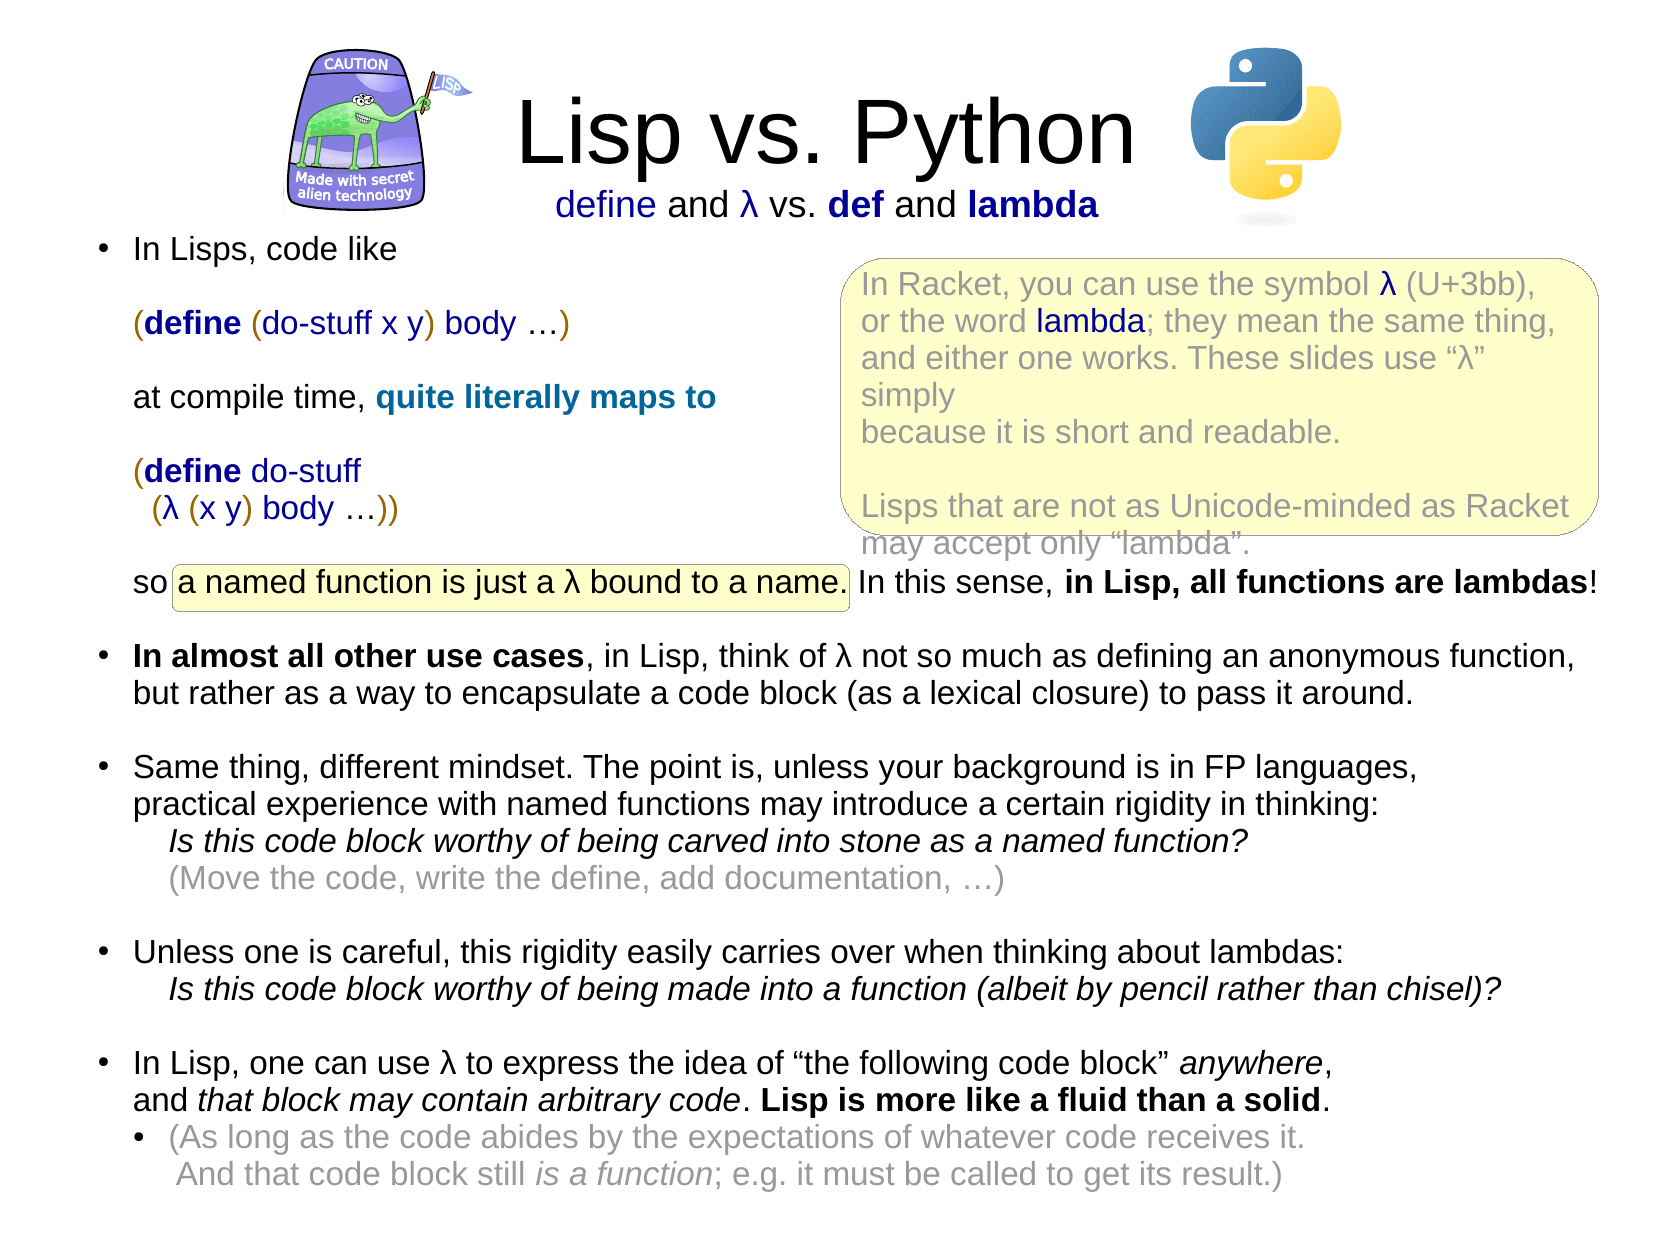

# Lisp vs. Python define and λ vs. def and lambda
In Lisps, code like
(define (do-stuff x y) body …)
at compile time, quite literally maps to
(define do-stuff
 (λ (x y) body …))
so a named function is just a λ bound to a name. In this sense, in Lisp, all functions are lambdas!
In almost all other use cases, in Lisp, think of λ not so much as defining an anonymous function, but rather as a way to encapsulate a code block (as a lexical closure) to pass it around.
Same thing, different mindset. The point is, unless your background is in FP languages,
practical experience with named functions may introduce a certain rigidity in thinking:
Is this code block worthy of being carved into stone as a named function?
(Move the code, write the define, add documentation, …)
Unless one is careful, this rigidity easily carries over when thinking about lambdas:
Is this code block worthy of being made into a function (albeit by pencil rather than chisel)?
In Lisp, one can use λ to express the idea of “the following code block” anywhere,
and that block may contain arbitrary code. Lisp is more like a fluid than a solid.
(As long as the code abides by the expectations of whatever code receives it.
 And that code block still is a function; e.g. it must be called to get its result.)
In Racket, you can use the symbol λ (U+3bb),
or the word lambda; they mean the same thing,
and either one works. These slides use “λ” simply
because it is short and readable.
Lisps that are not as Unicode-minded as Racket
may accept only “lambda”.